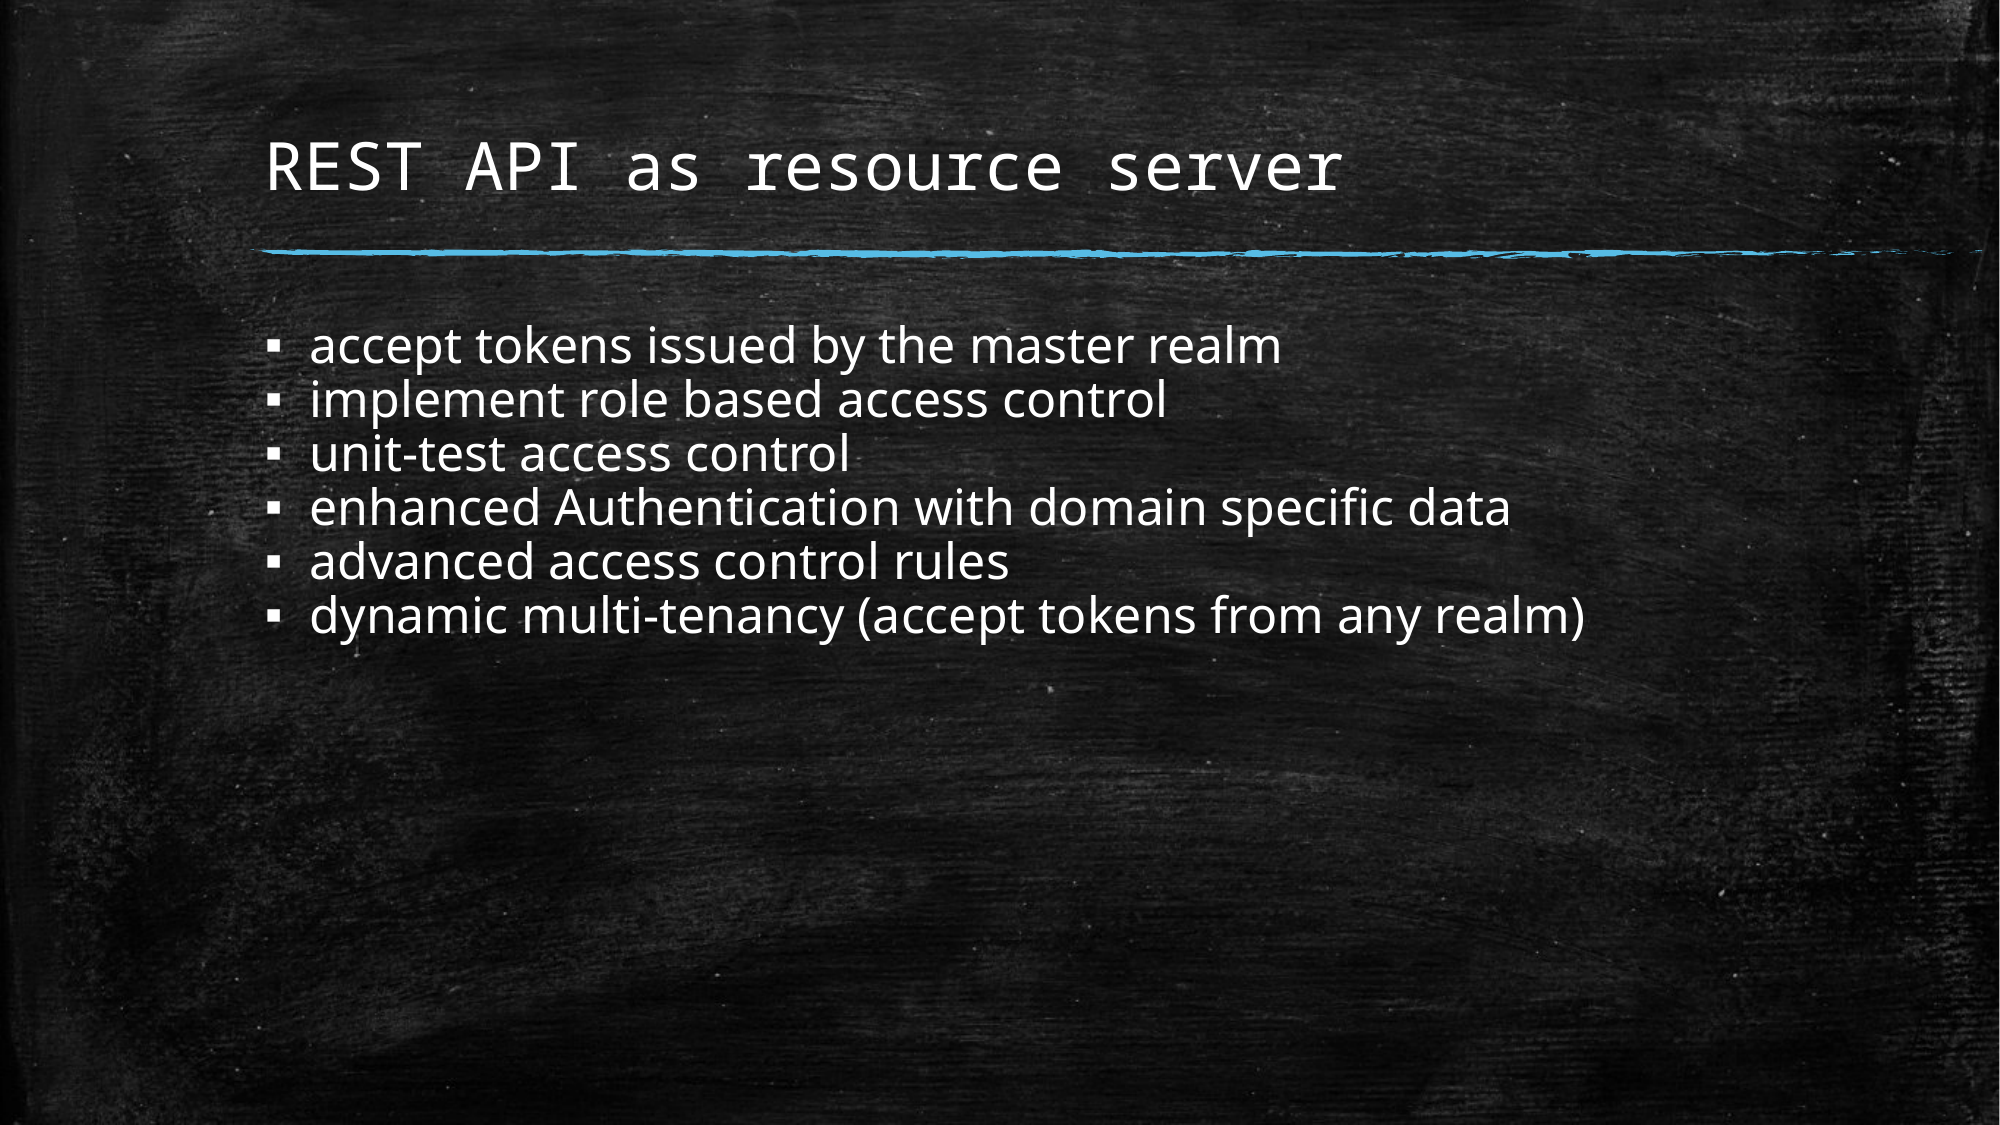

# REST API as resource server
accept tokens issued by the master realm
implement role based access control
unit-test access control
enhanced Authentication with domain specific data
advanced access control rules
dynamic multi-tenancy (accept tokens from any realm)